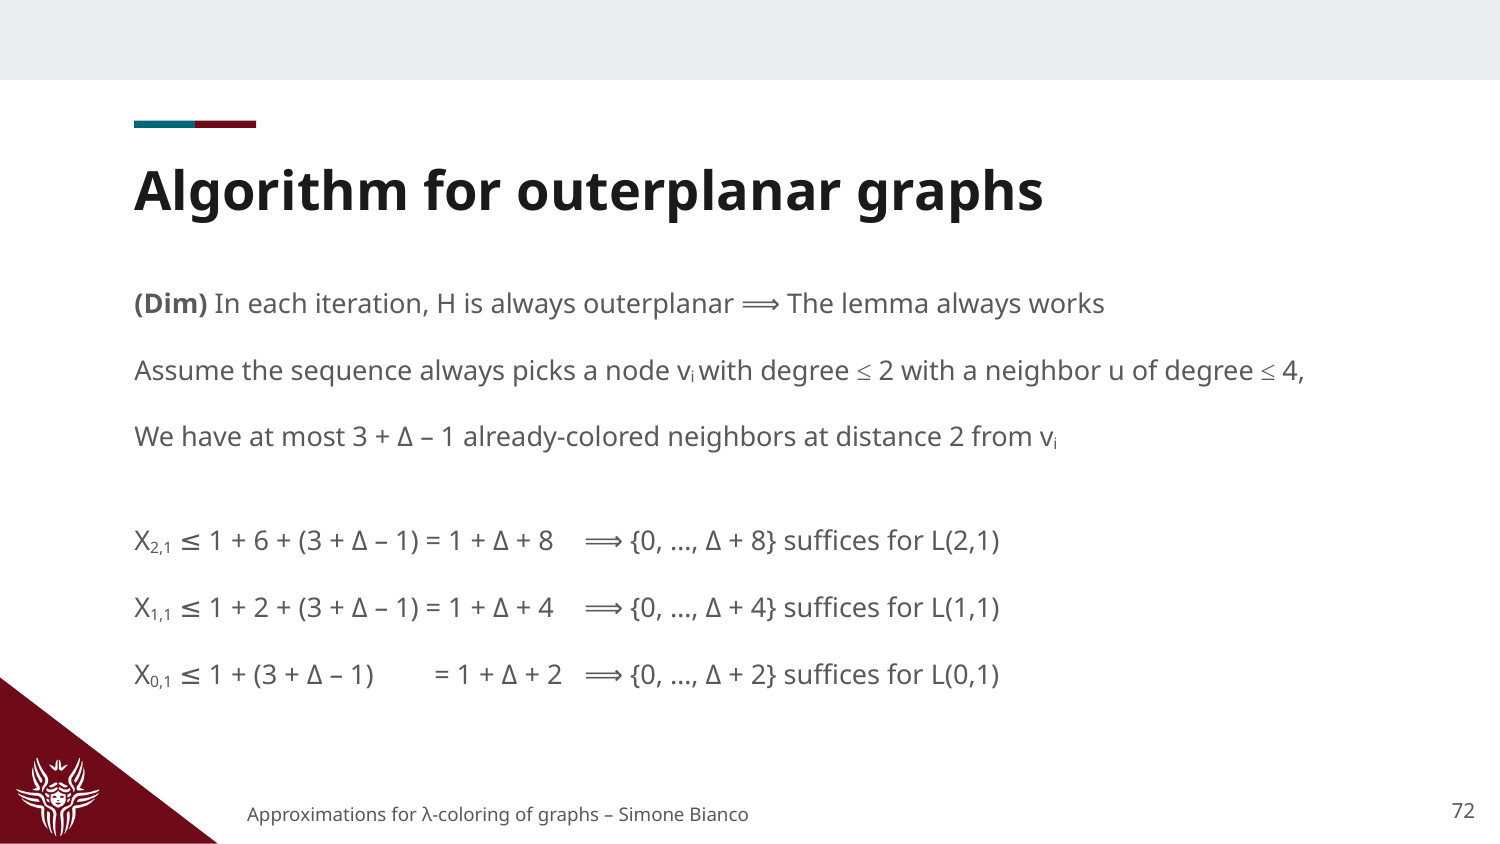

# Algorithm for outerplanar graphs
(Dim) In each iteration, H is always outerplanar ⟹ The lemma always works
Assume the sequence always picks a node vi with degree ≤ 2 with a neighbor u of degree ≤ 4,
We have at most 3 + Δ – 1 already-colored neighbors at distance 2 from vi
X2,1 ≤ 1 + 6 + (3 + Δ – 1) = 1 + Δ + 8 	⟹ {0, …, Δ + 8} suffices for L(2,1)
X1,1 ≤ 1 + 2 + (3 + Δ – 1) = 1 + Δ + 4	⟹ {0, …, Δ + 4} suffices for L(1,1)
X0,1 ≤ 1 + (3 + Δ – 1) 	= 1 + Δ + 2	⟹ {0, …, Δ + 2} suffices for L(0,1)
Approximations for λ-coloring of graphs – Simone Bianco